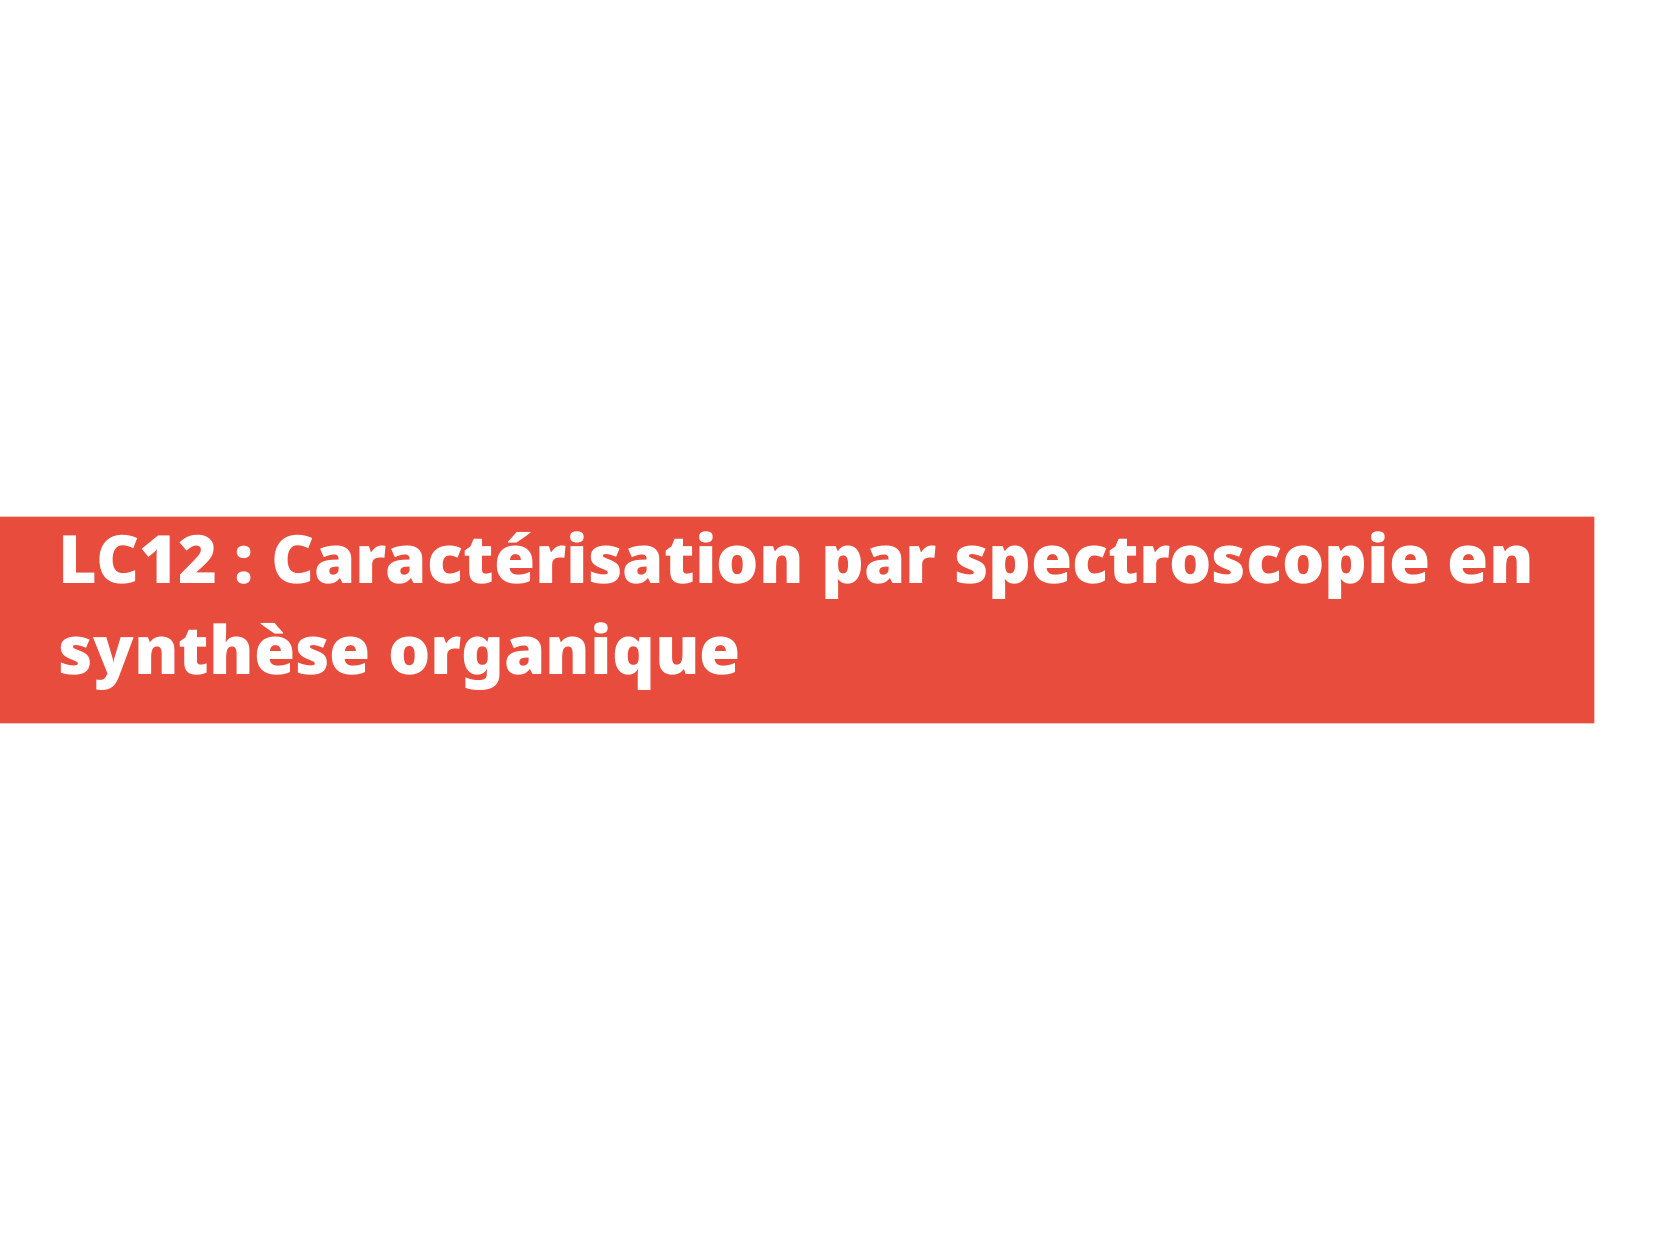

# LC12 : Caractérisation par spectroscopie en synthèse organique